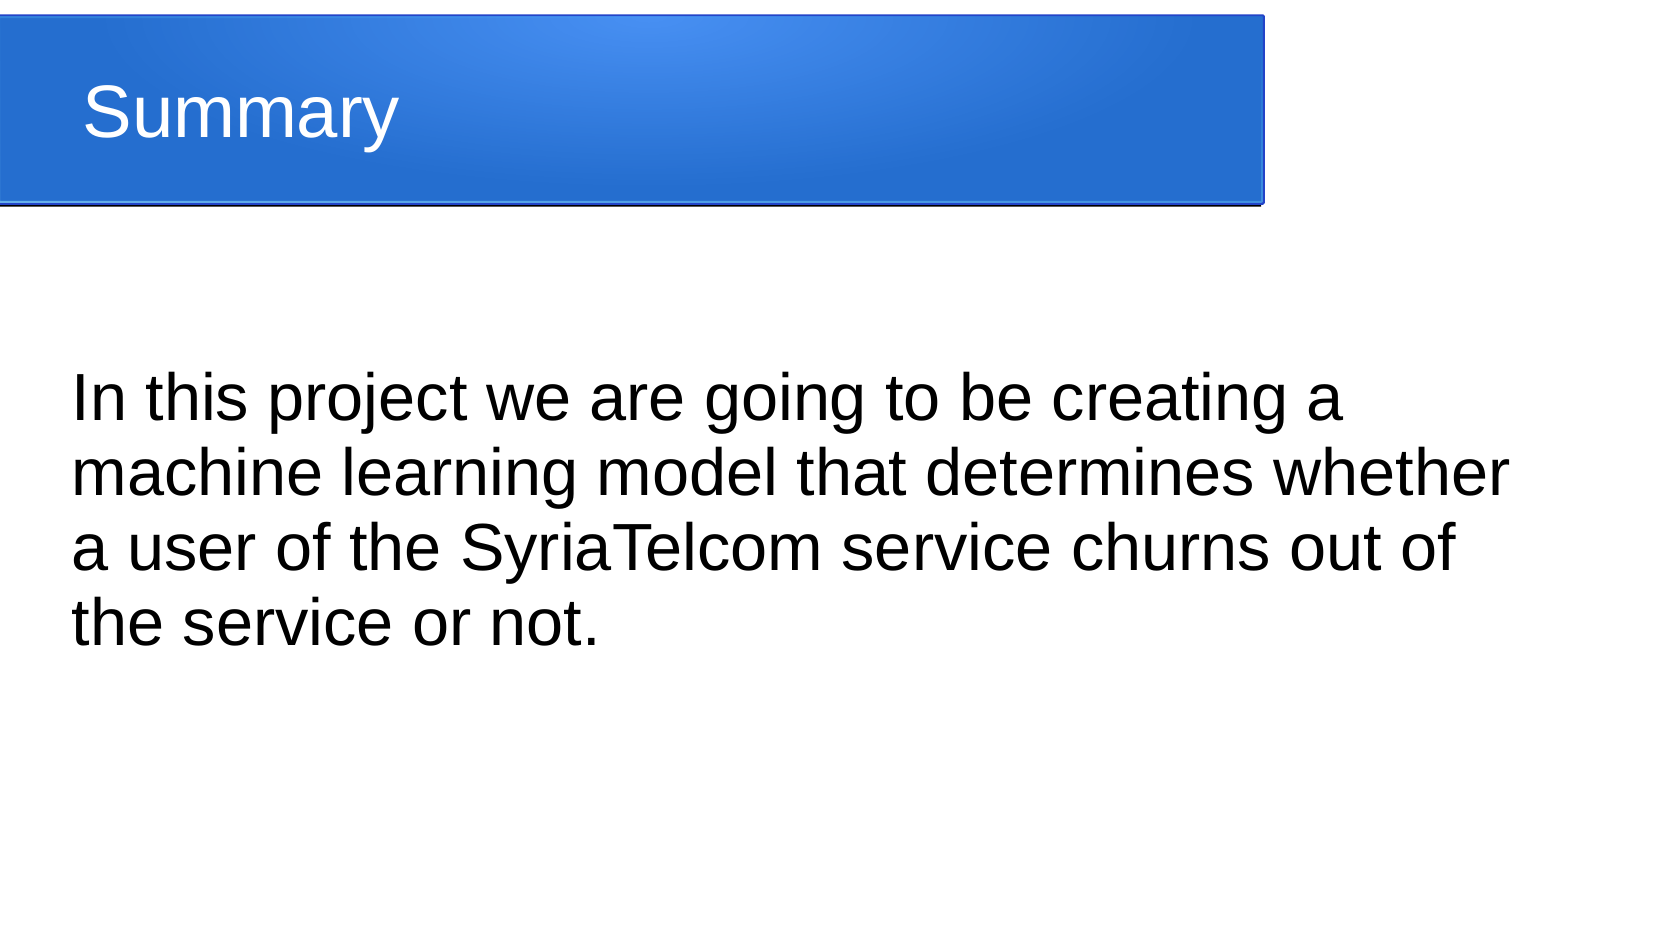

# Summary
In this project we are going to be creating a machine learning model that determines whether a user of the SyriaTelcom service churns out of the service or not.